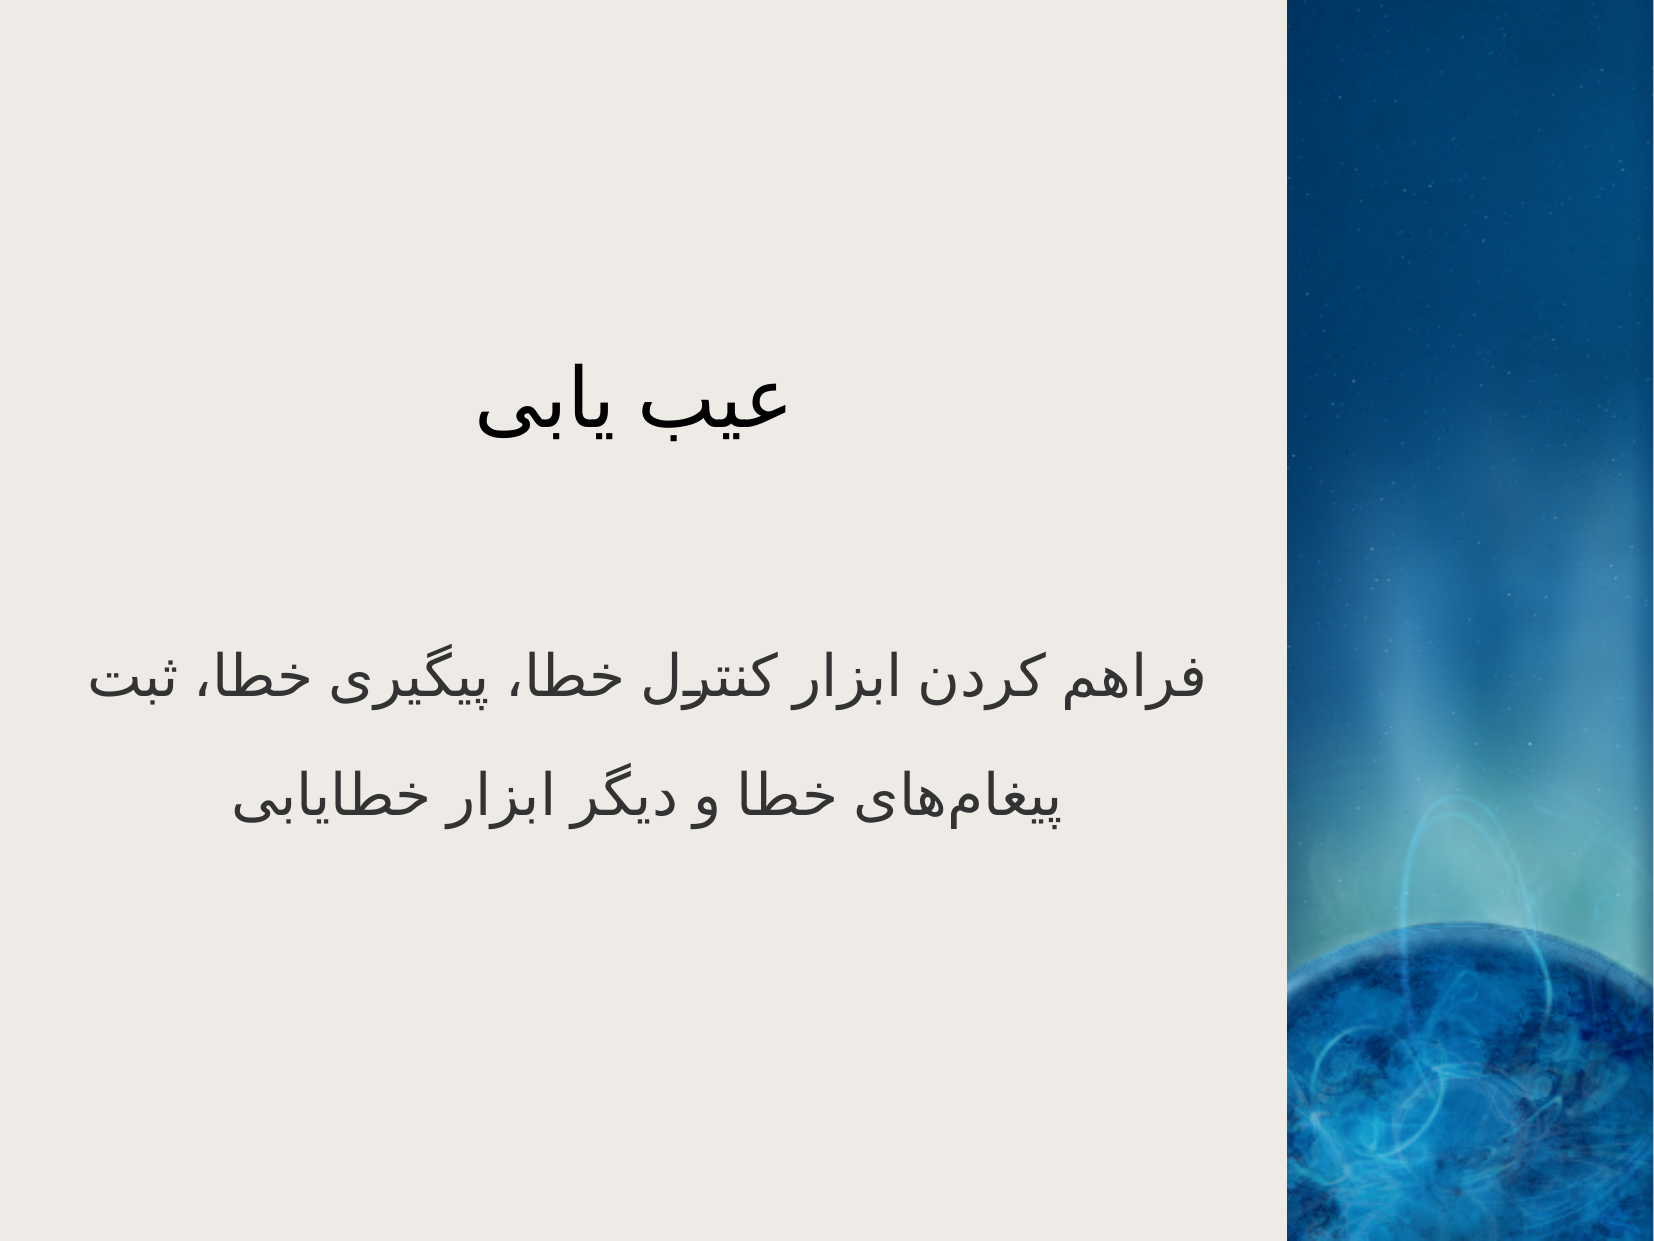

# Agenda
عیب یابی
فراهم کردن ابزار کنترل خطا، پیگیری خطا، ثبت پیغام‌های خطا و دیگر ابزار خطایابی